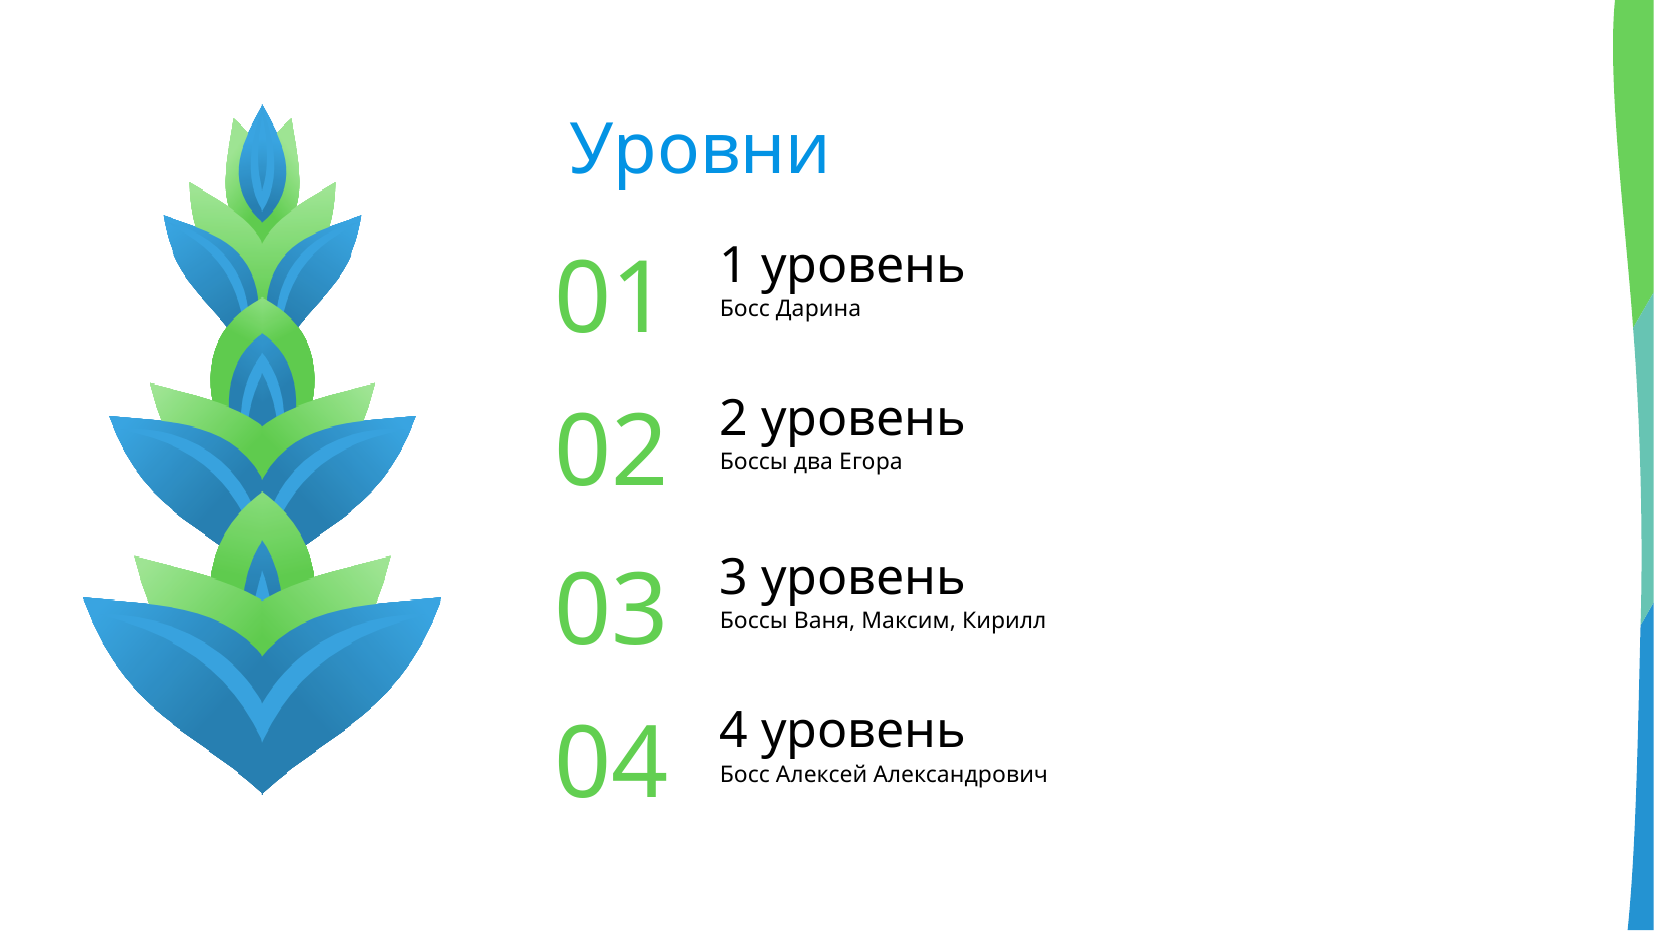

Уровни
01
1 уровень
Босс Дарина
02
2 уровень
Боссы два Егора
03
3 уровень
Боссы Ваня, Максим, Кирилл
04
4 уровень
Босс Алексей Александрович